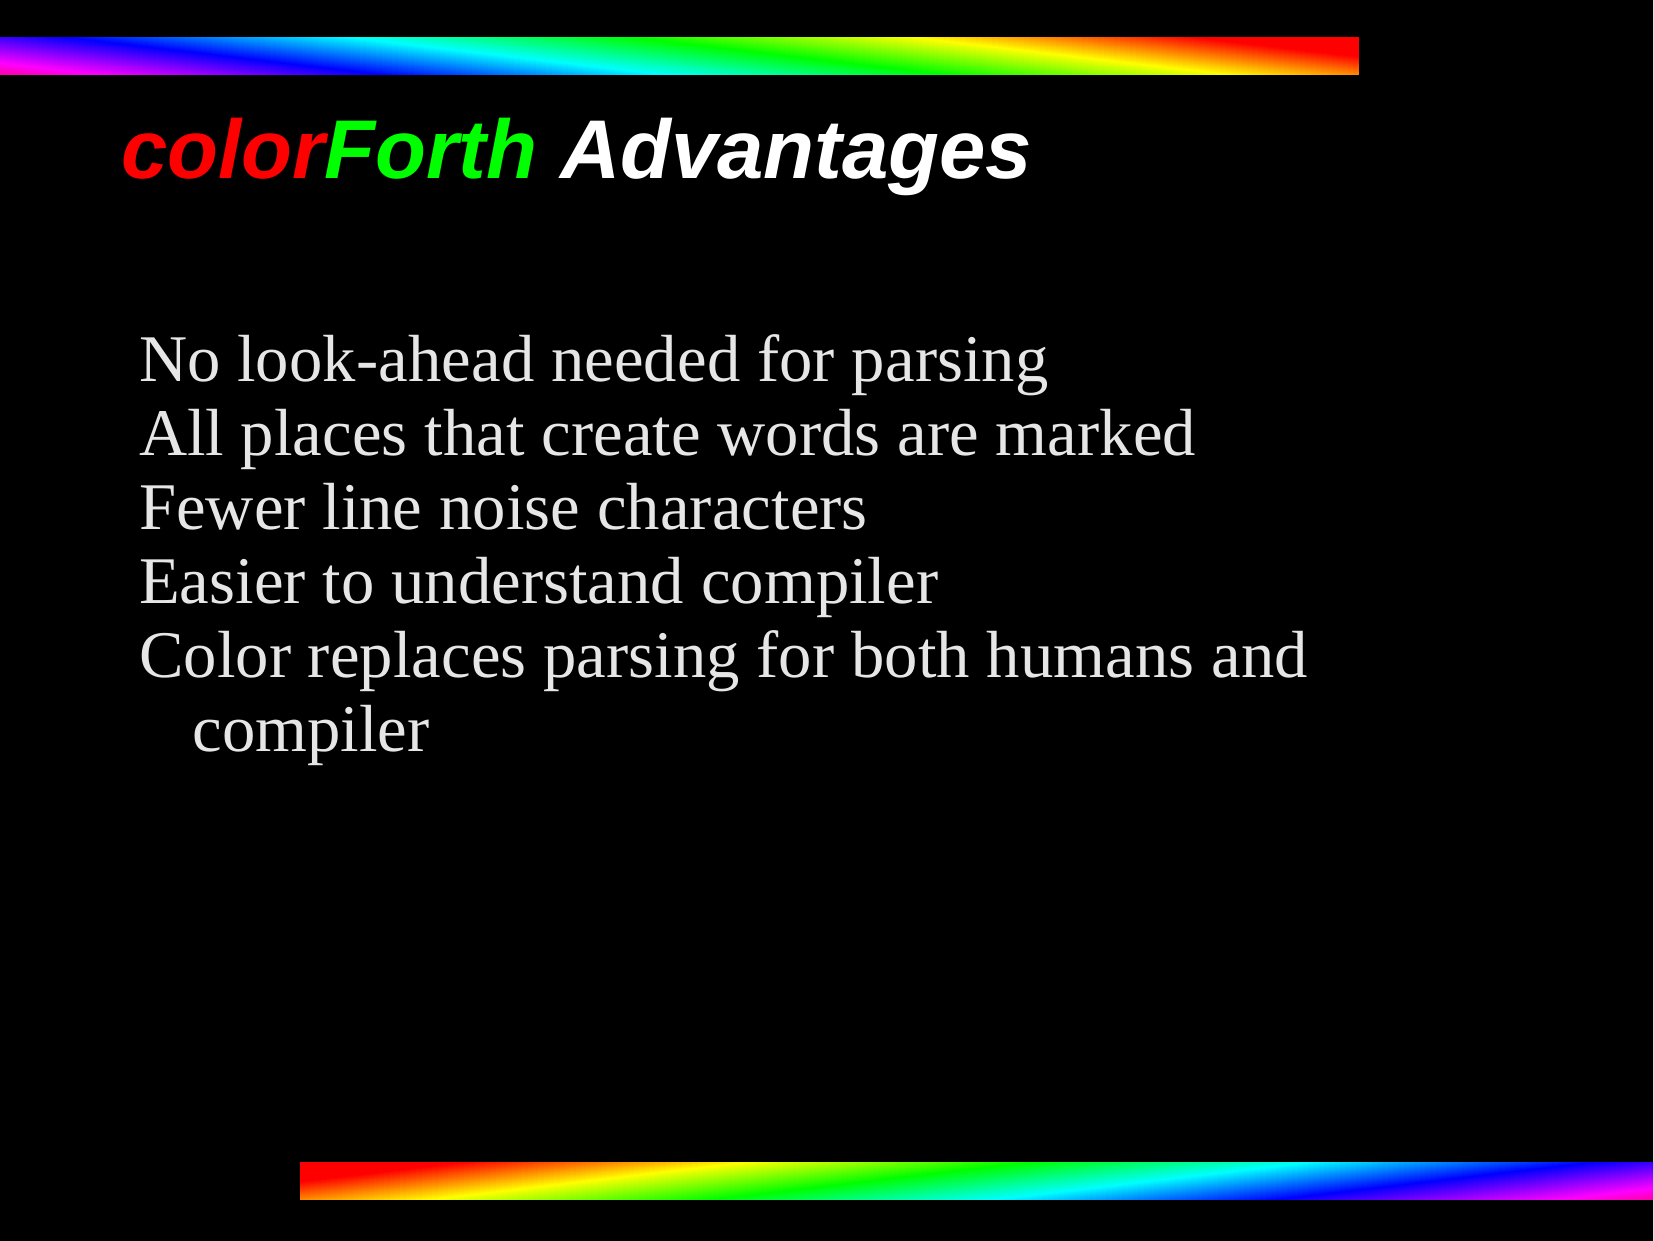

# colorForth Advantages
No look-ahead needed for parsing
All places that create words are marked
Fewer line noise characters
Easier to understand compiler
Color replaces parsing for both humans and compiler